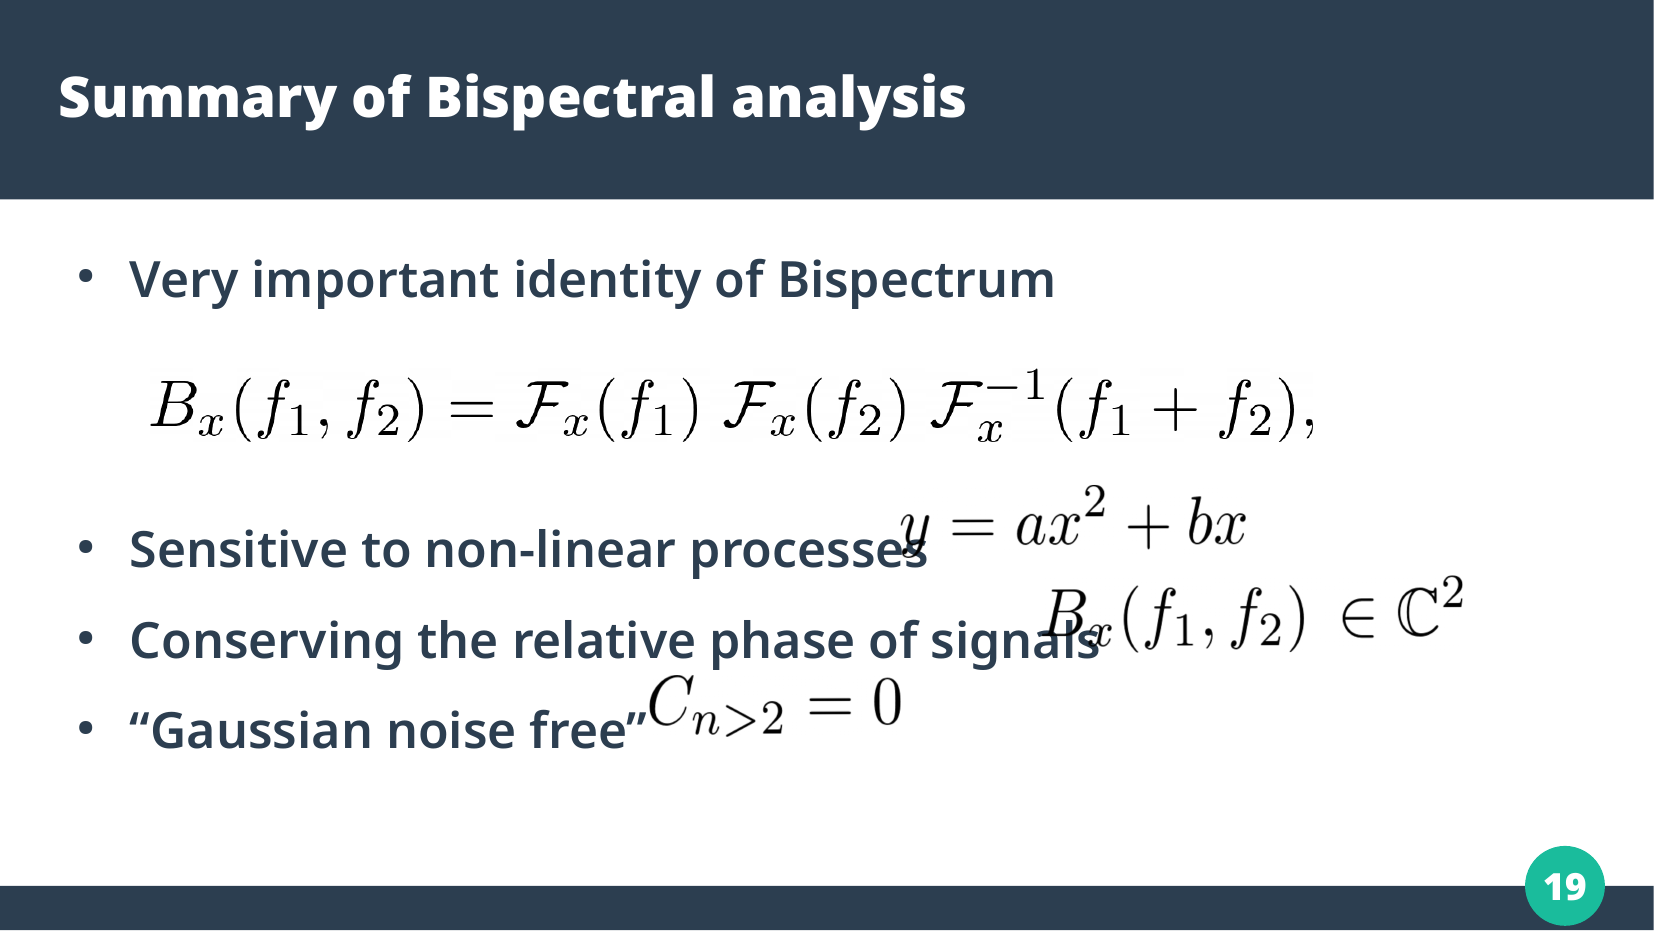

# Summary of Bispectral analysis
Very important identity of Bispectrum
Sensitive to non-linear processes
Conserving the relative phase of signals
“Gaussian noise free”